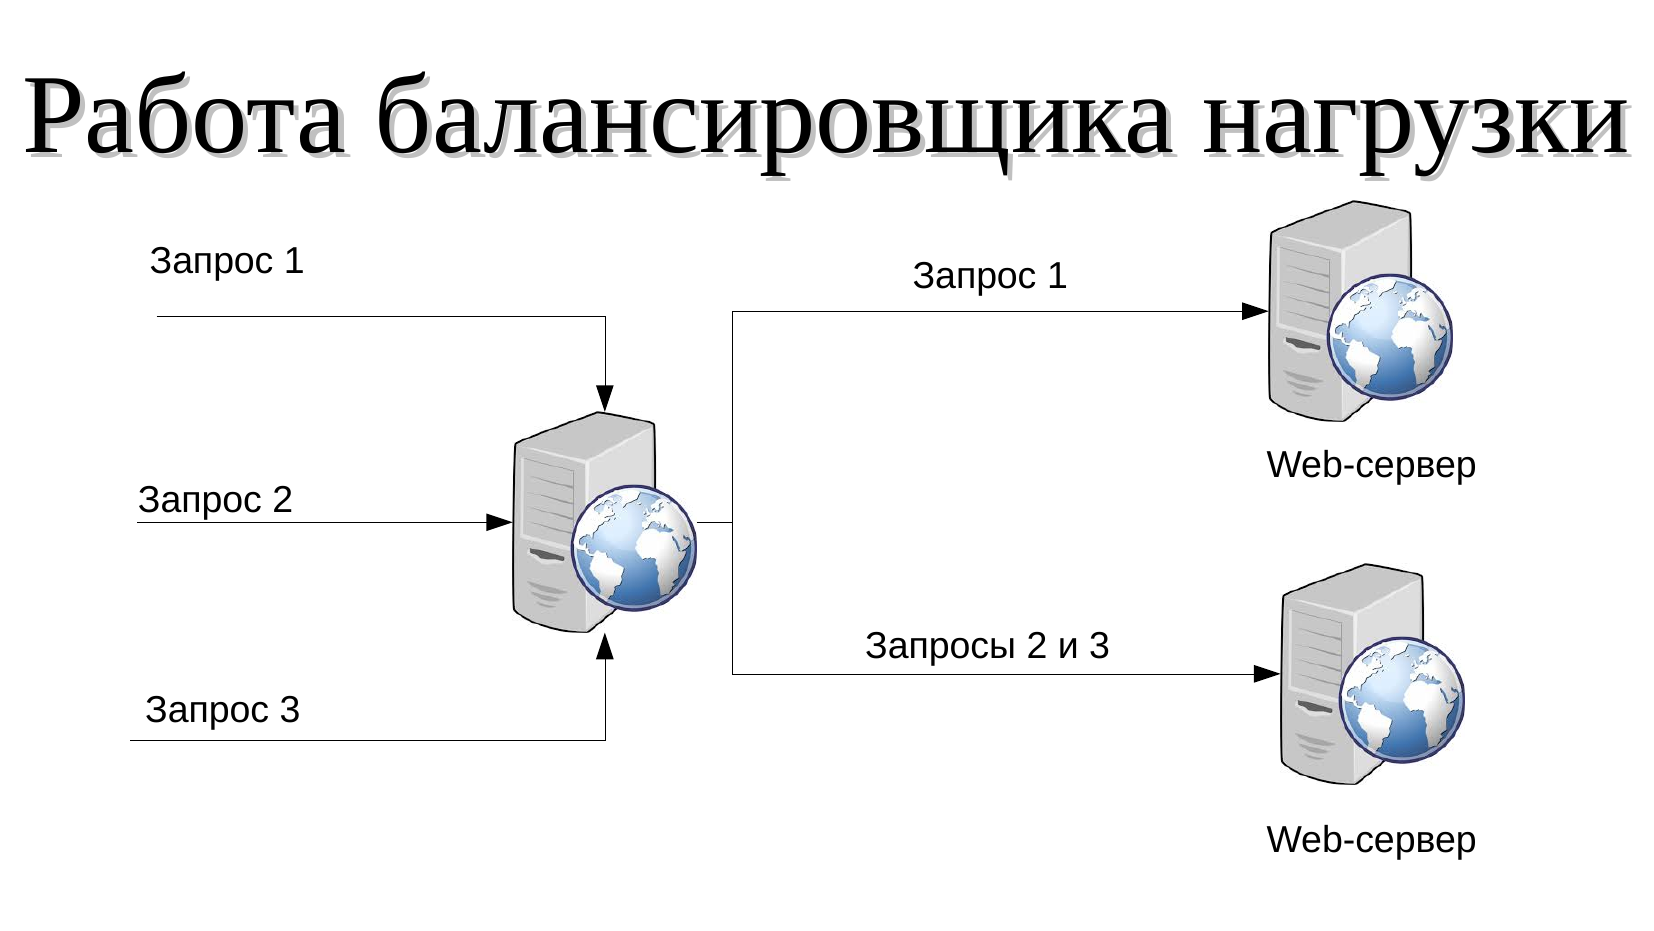

# Работа балансировщика нагрузки
Запрос 1
Запрос 1
Web-сервер
Запрос 2
Запросы 2 и 3
Запрос 3
Web-сервер